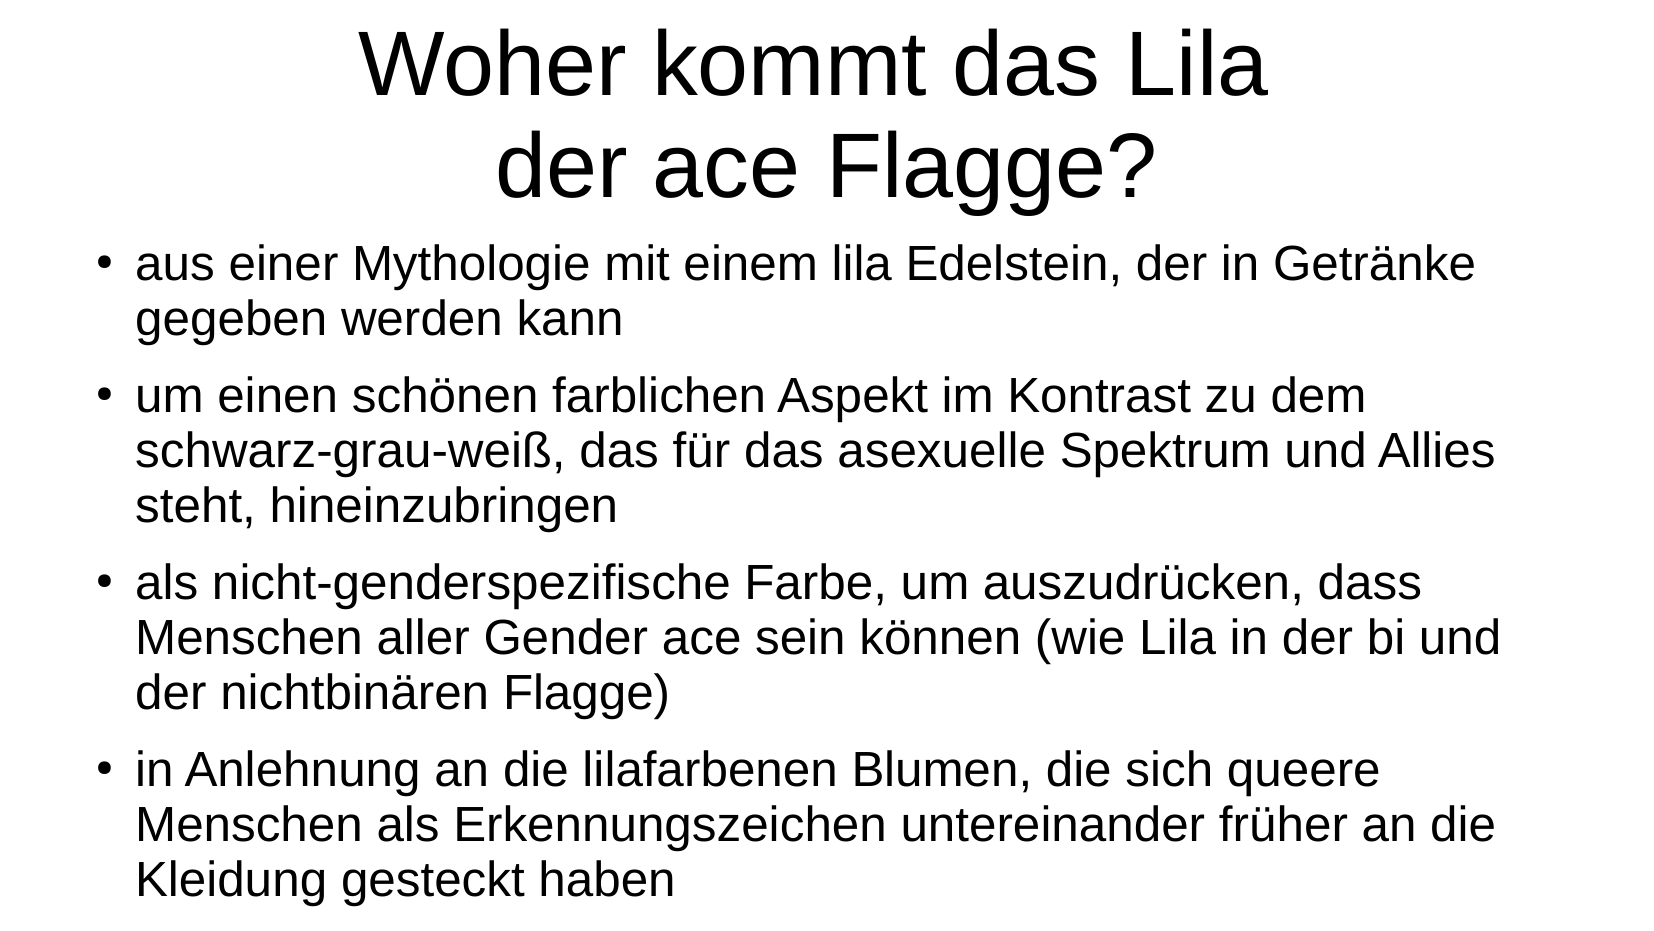

# Woher kommt das Lila der ace Flagge?
aus einer Mythologie mit einem lila Edelstein, der in Getränke gegeben werden kann
um einen schönen farblichen Aspekt im Kontrast zu dem schwarz-grau-weiß, das für das asexuelle Spektrum und Allies steht, hineinzubringen
als nicht-genderspezifische Farbe, um auszudrücken, dass Menschen aller Gender ace sein können (wie Lila in der bi und der nichtbinären Flagge)
in Anlehnung an die lilafarbenen Blumen, die sich queere Menschen als Erkennungszeichen untereinander früher an die Kleidung gesteckt haben